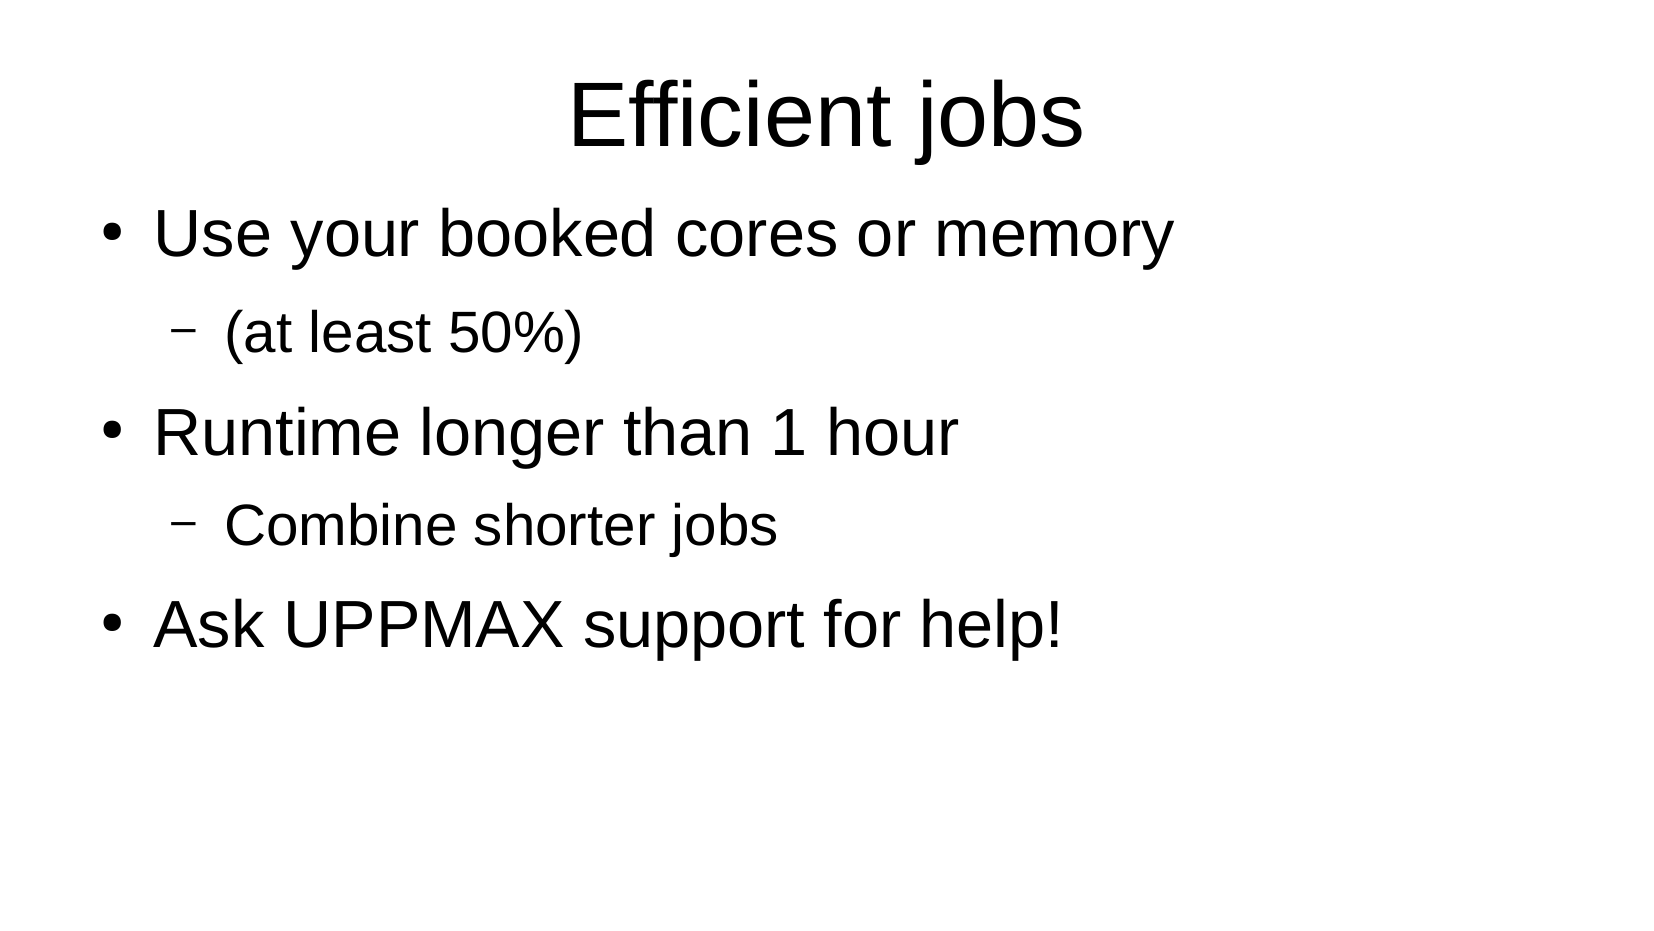

# Efficient jobs
Use your booked cores or memory
(at least 50%)
Runtime longer than 1 hour
Combine shorter jobs
Ask UPPMAX support for help!